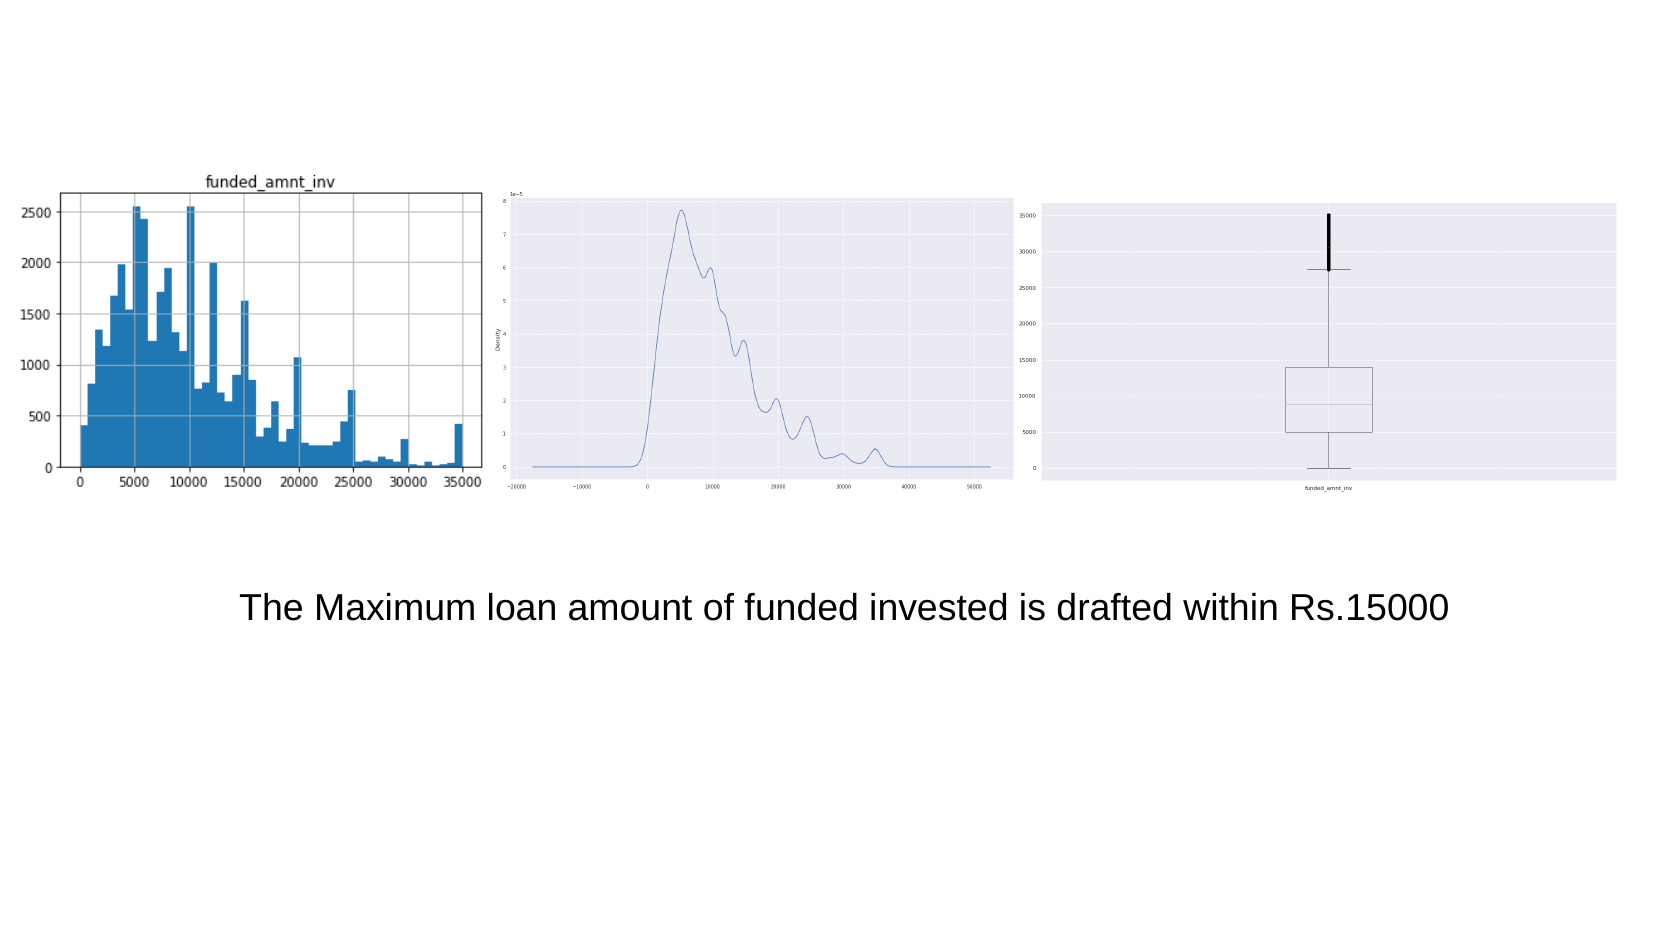

The Maximum loan amount of funded invested is drafted within Rs.15000